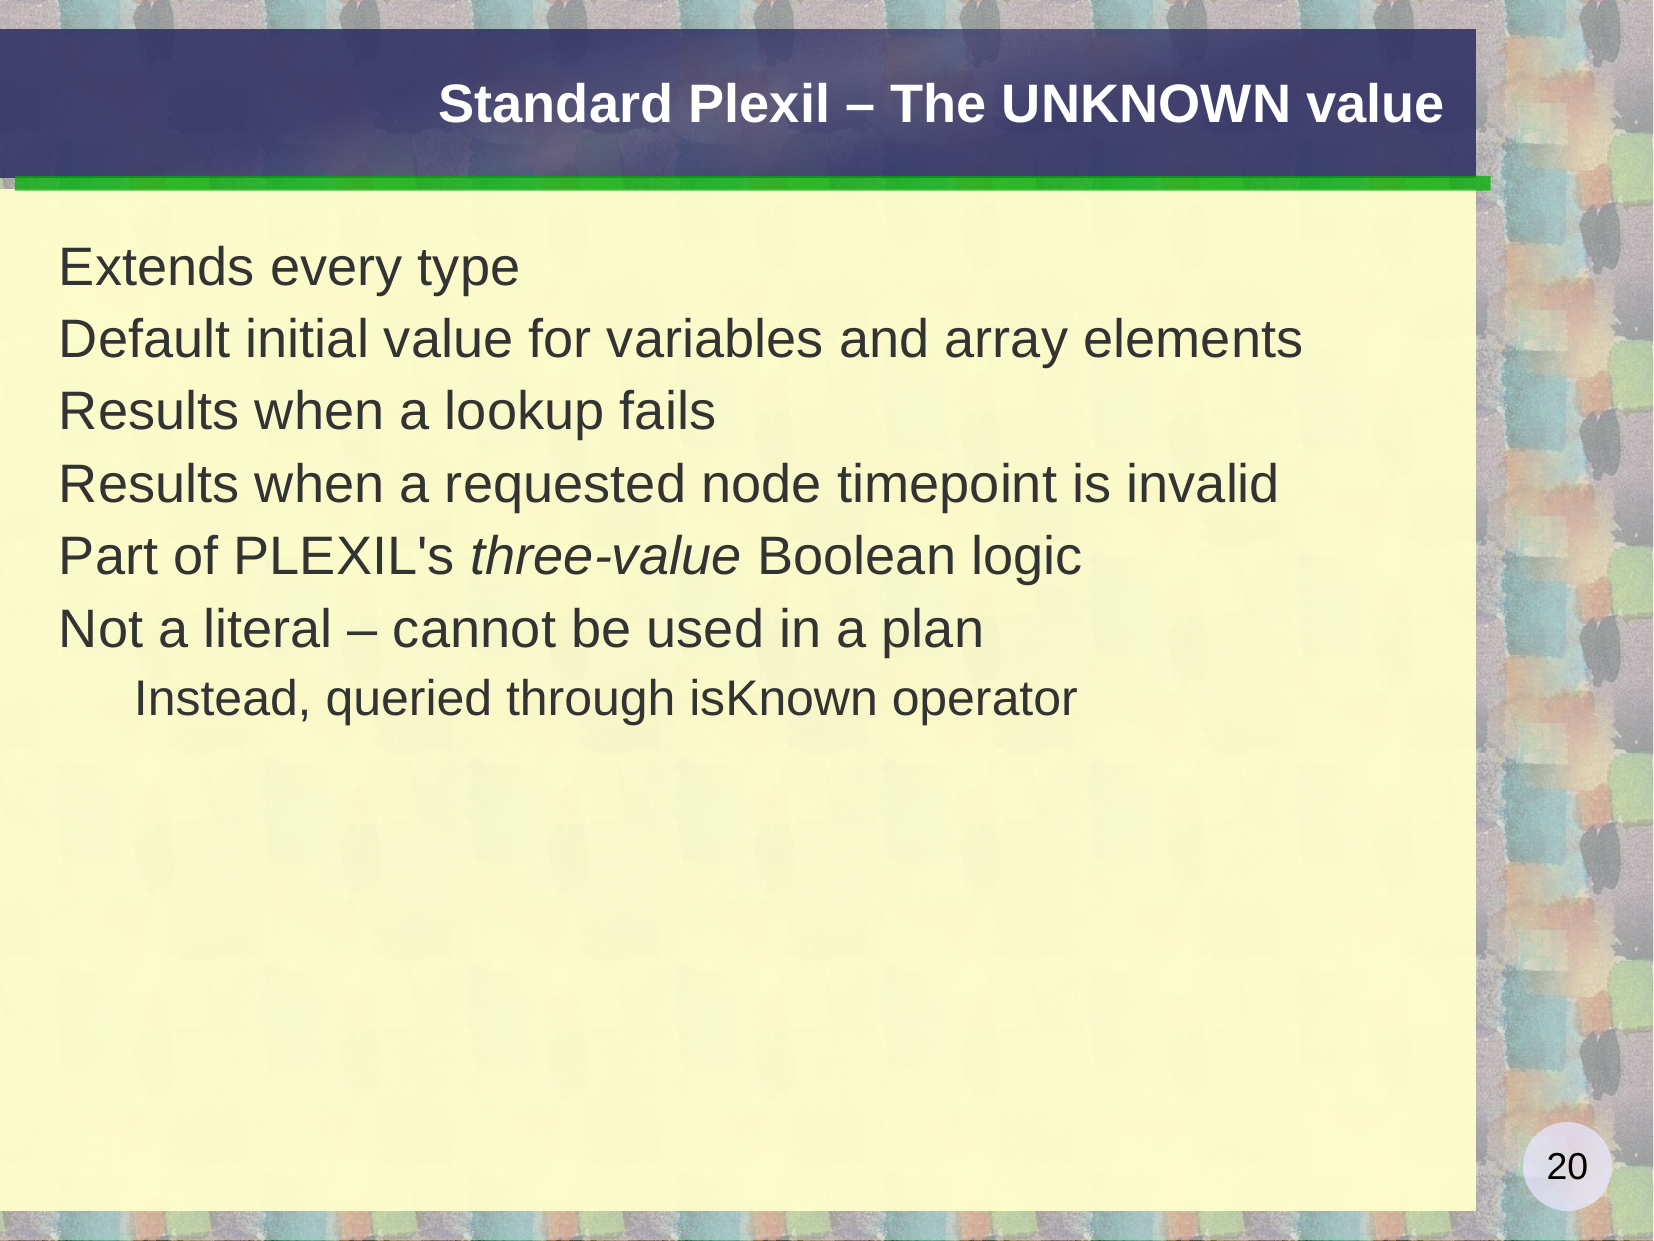

# Standard Plexil – The UNKNOWN value
Extends every type
Default initial value for variables and array elements
Results when a lookup fails
Results when a requested node timepoint is invalid
Part of PLEXIL's three-value Boolean logic
Not a literal – cannot be used in a plan
Instead, queried through isKnown operator